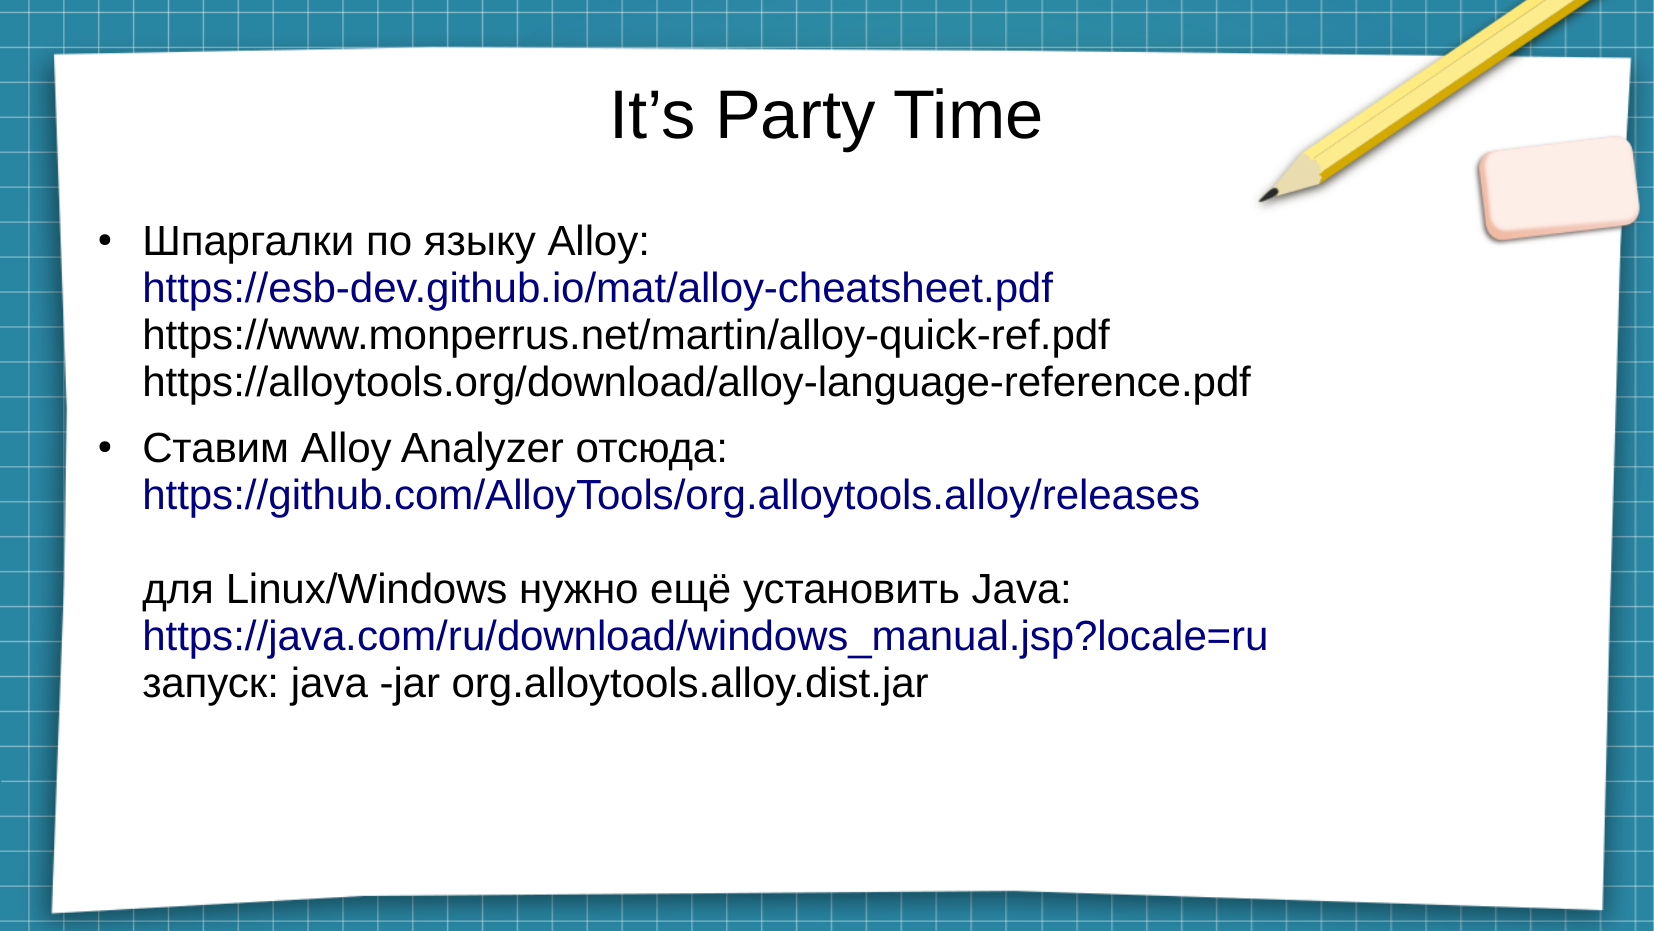

# It’s Party Time
Шпаргалки по языку Alloy:
https://esb-dev.github.io/mat/alloy-cheatsheet.pdf
https://www.monperrus.net/martin/alloy-quick-ref.pdf
https://alloytools.org/download/alloy-language-reference.pdf
Ставим Alloy Analyzer отсюда:
https://github.com/AlloyTools/org.alloytools.alloy/releases
для Linux/Windows нужно ещё установить Java:
https://java.com/ru/download/windows_manual.jsp?locale=ru
запуск: java -jar org.alloytools.alloy.dist.jar